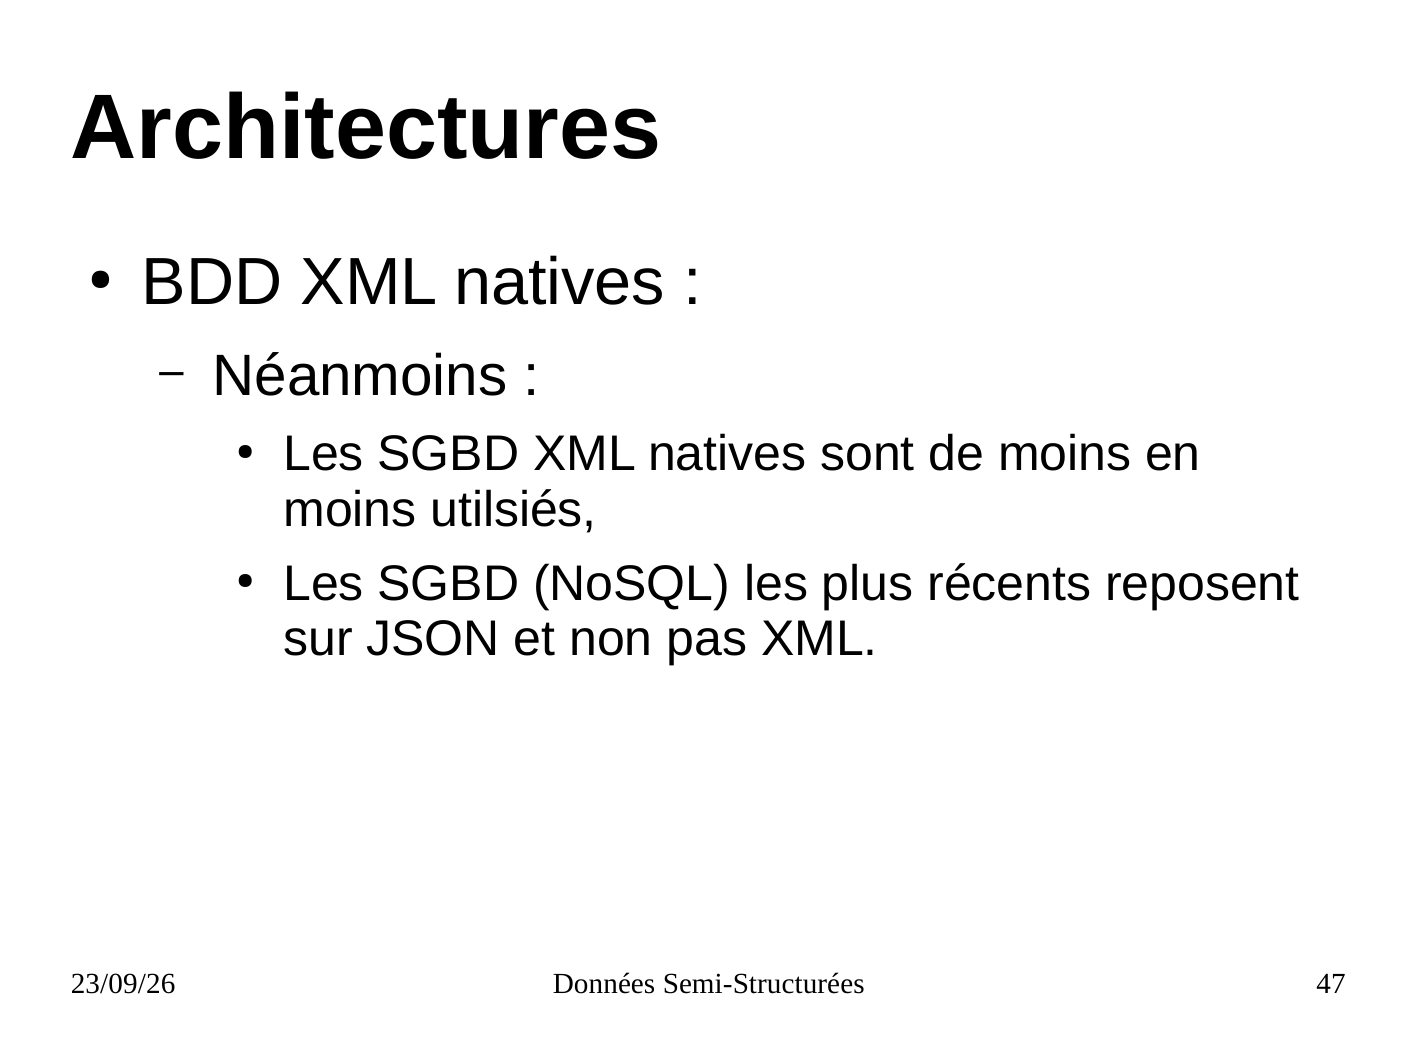

# Architectures
BDD XML natives :
Néanmoins :
Les SGBD XML natives sont de moins en moins utilsiés,
Les SGBD (NoSQL) les plus récents reposent sur JSON et non pas XML.
Données Semi-Structurées
47